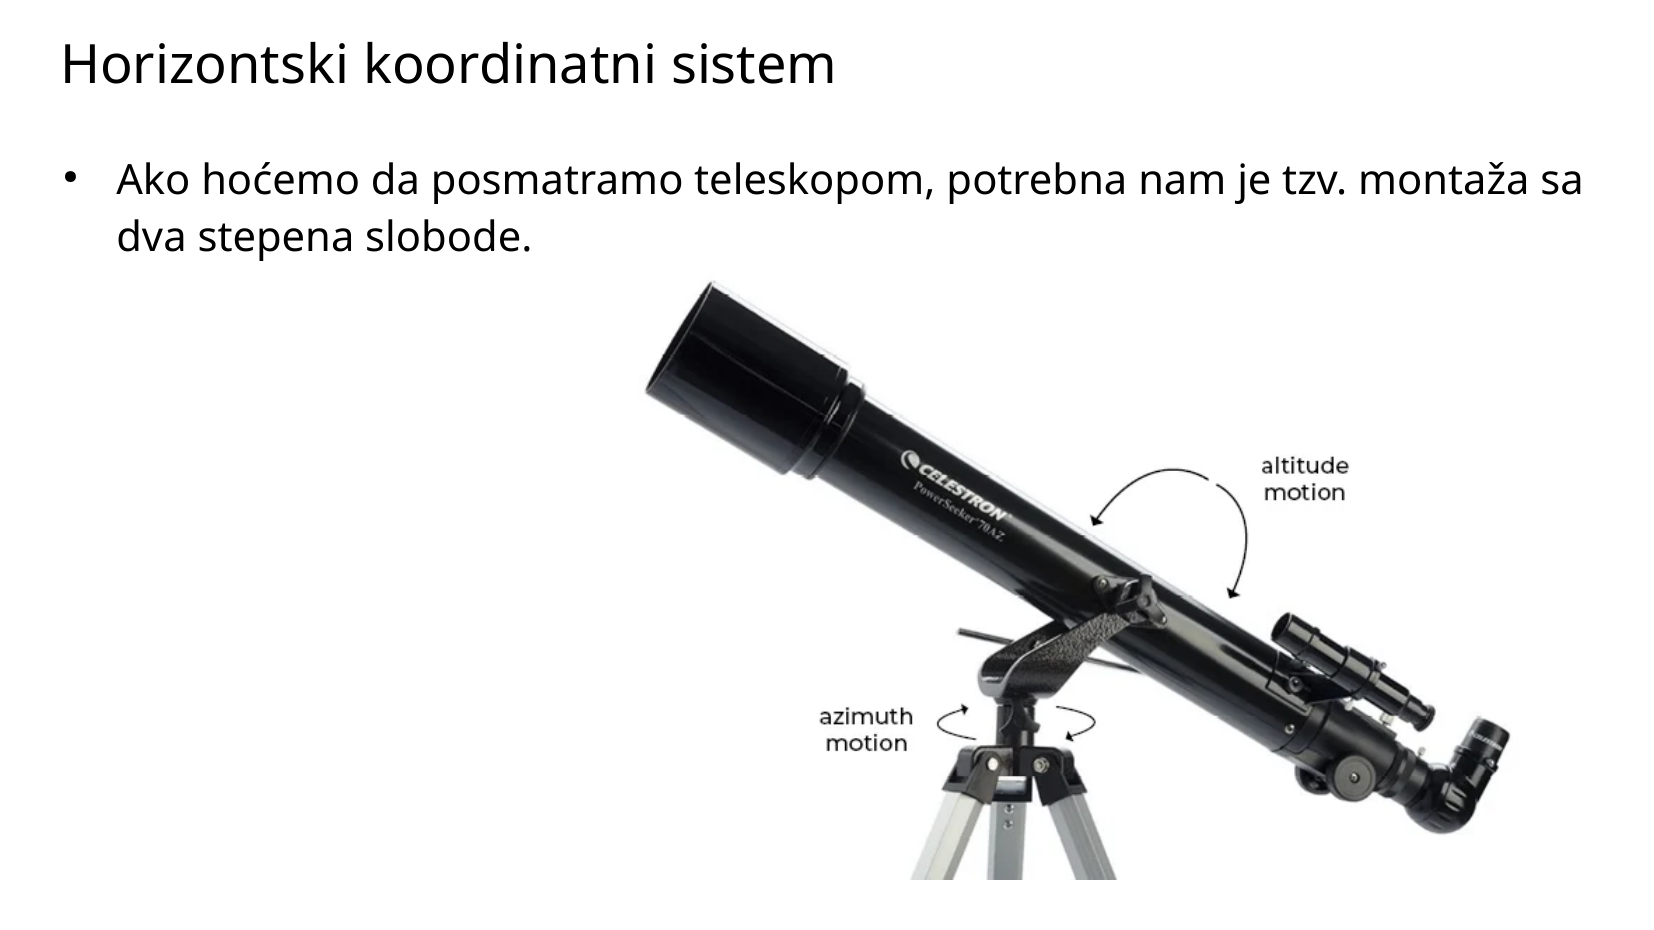

# Horizontski koordinatni sistem
Ako hoćemo da posmatramo teleskopom, potrebna nam je tzv. montaža sa dva stepena slobode.